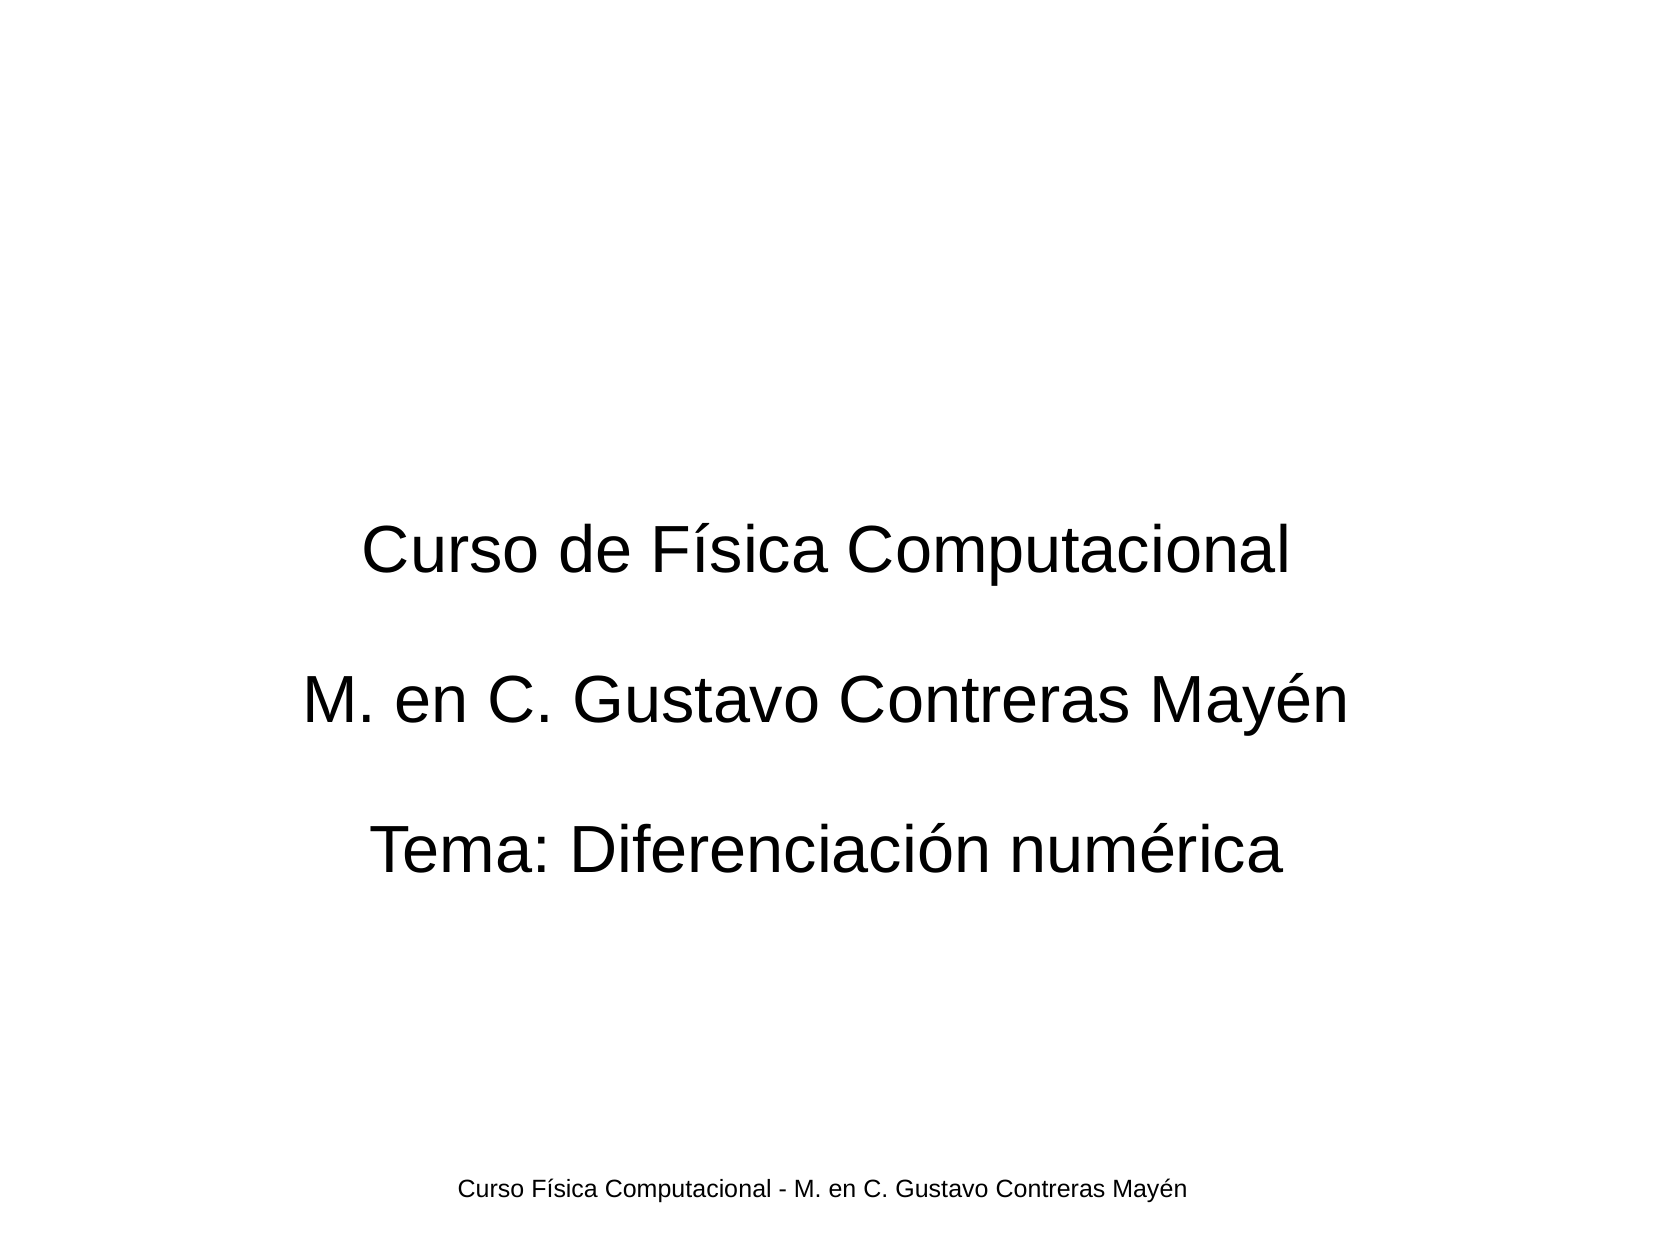

#
Curso de Física Computacional
M. en C. Gustavo Contreras Mayén
Tema: Diferenciación numérica